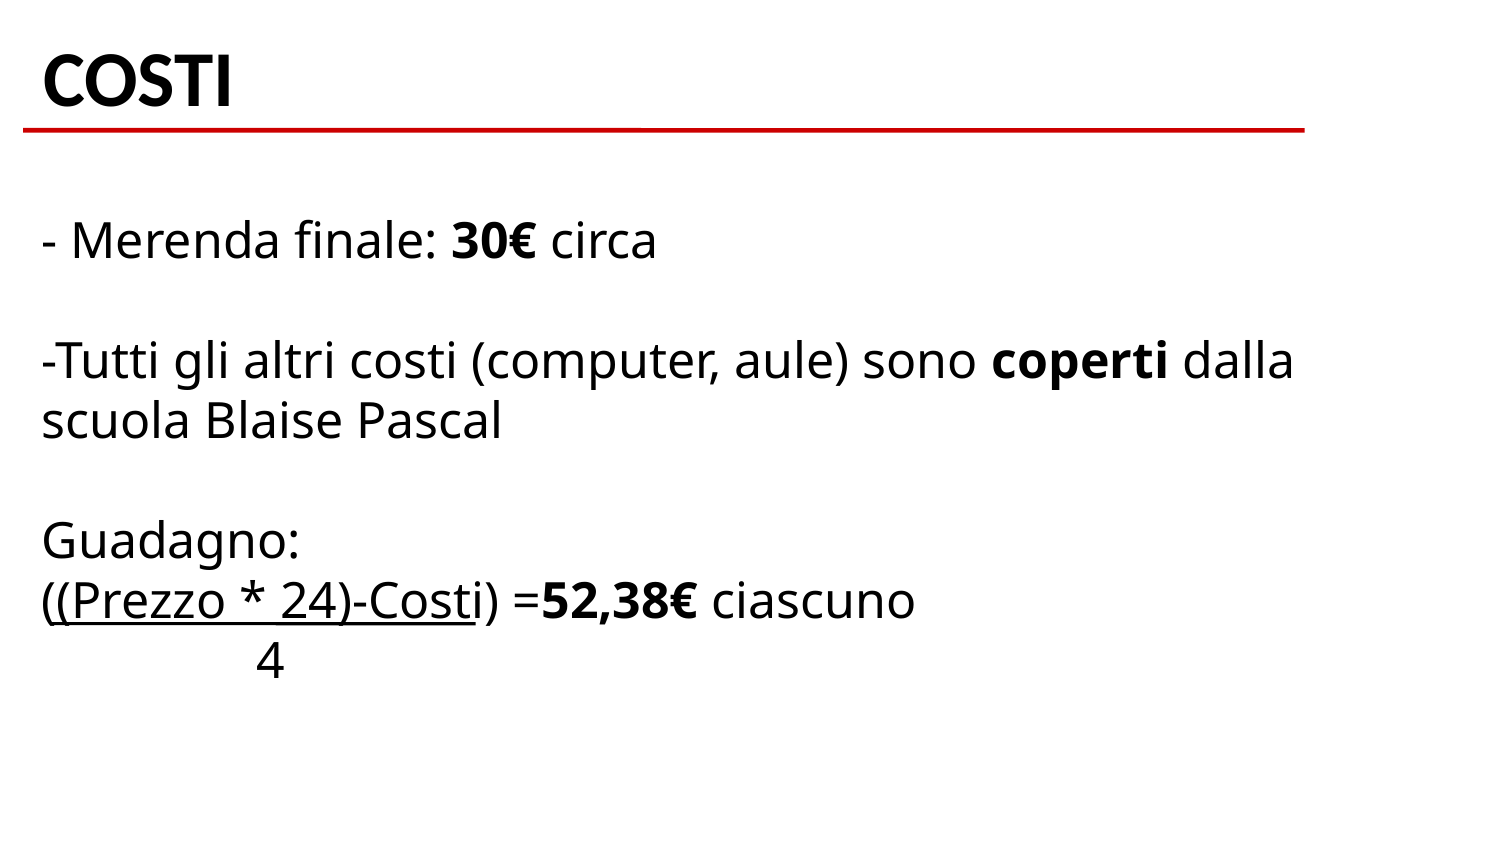

# COSTI
- Merenda finale: 30€ circa
-Tutti gli altri costi (computer, aule) sono coperti dalla scuola Blaise Pascal
Guadagno:
((Prezzo * 24)-Costi) =52,38€ ciascuno
 4